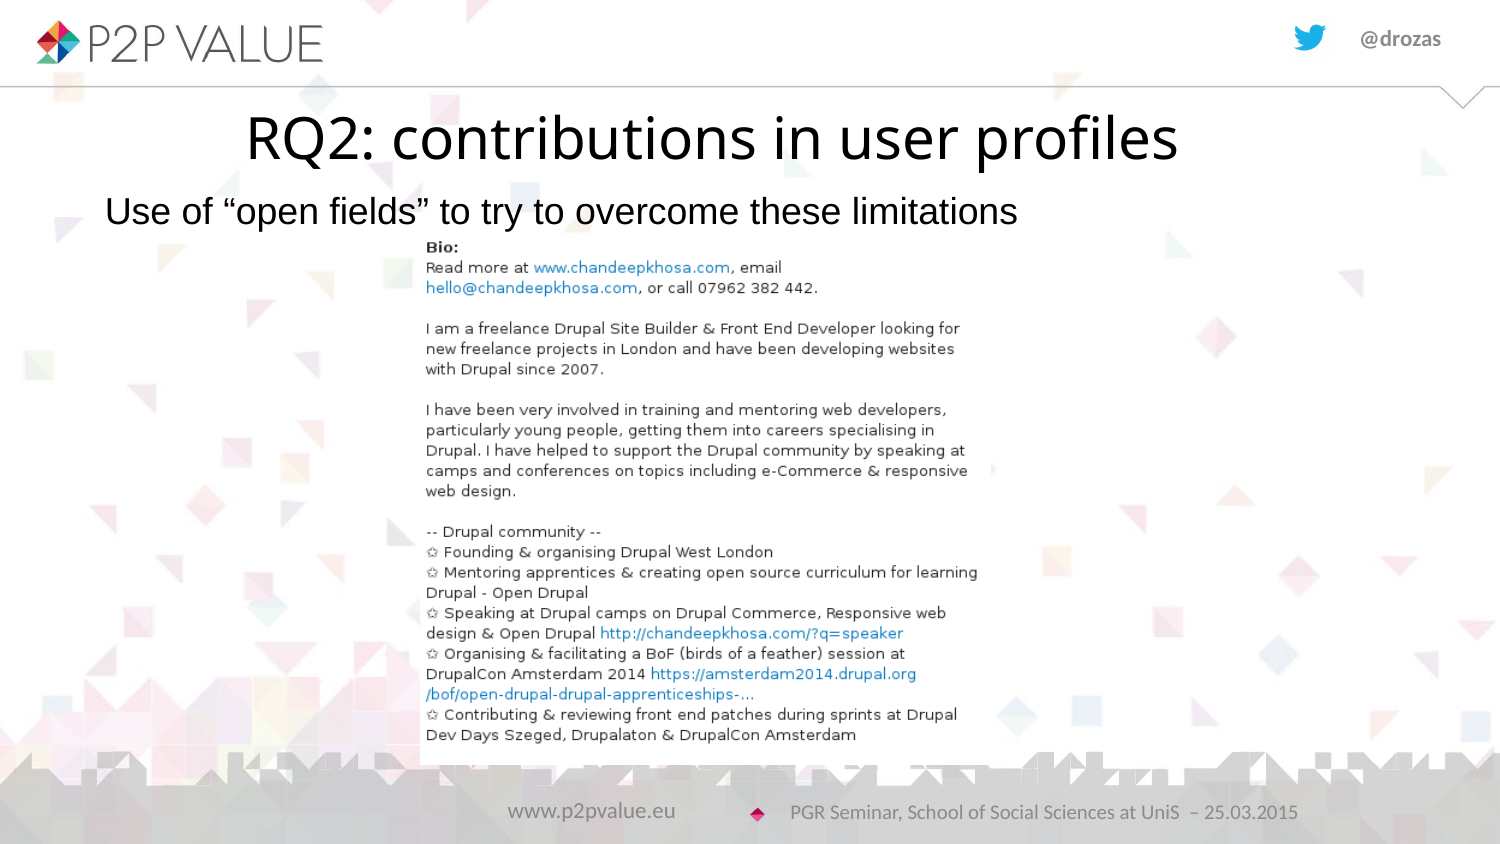

@drozas
# RQ2: contributions in user profiles
Use of “open fields” to try to overcome these limitations
PGR Seminar, School of Social Sciences at UniS – 25.03.2015
www.p2pvalue.eu